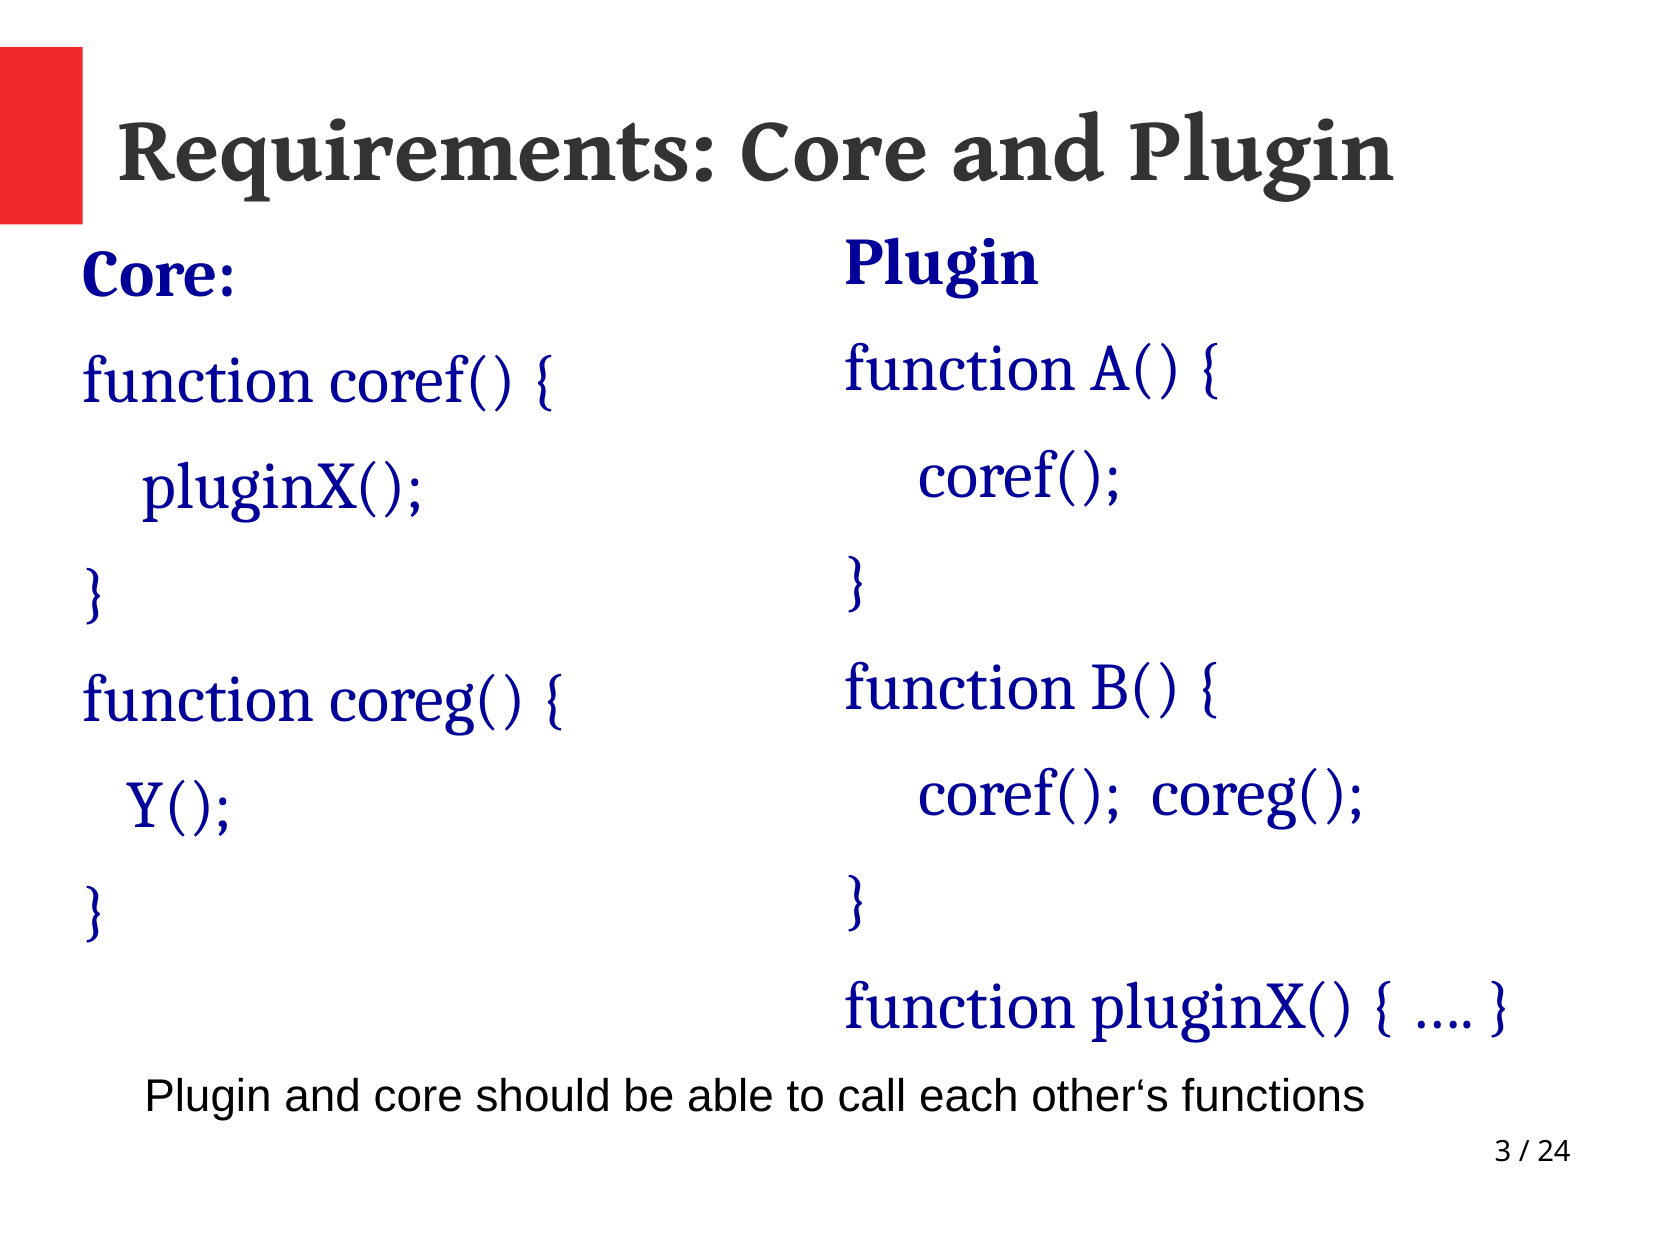

# Requirements: Core and Plugin
Plugin
function A() {
 coref();
}
function B() {
 coref(); coreg();
}
function pluginX() { …. }
Core:
function coref() {
 pluginX();
}
function coreg() {
 Y();
}
Plugin and core should be able to call each other‘s functions
3